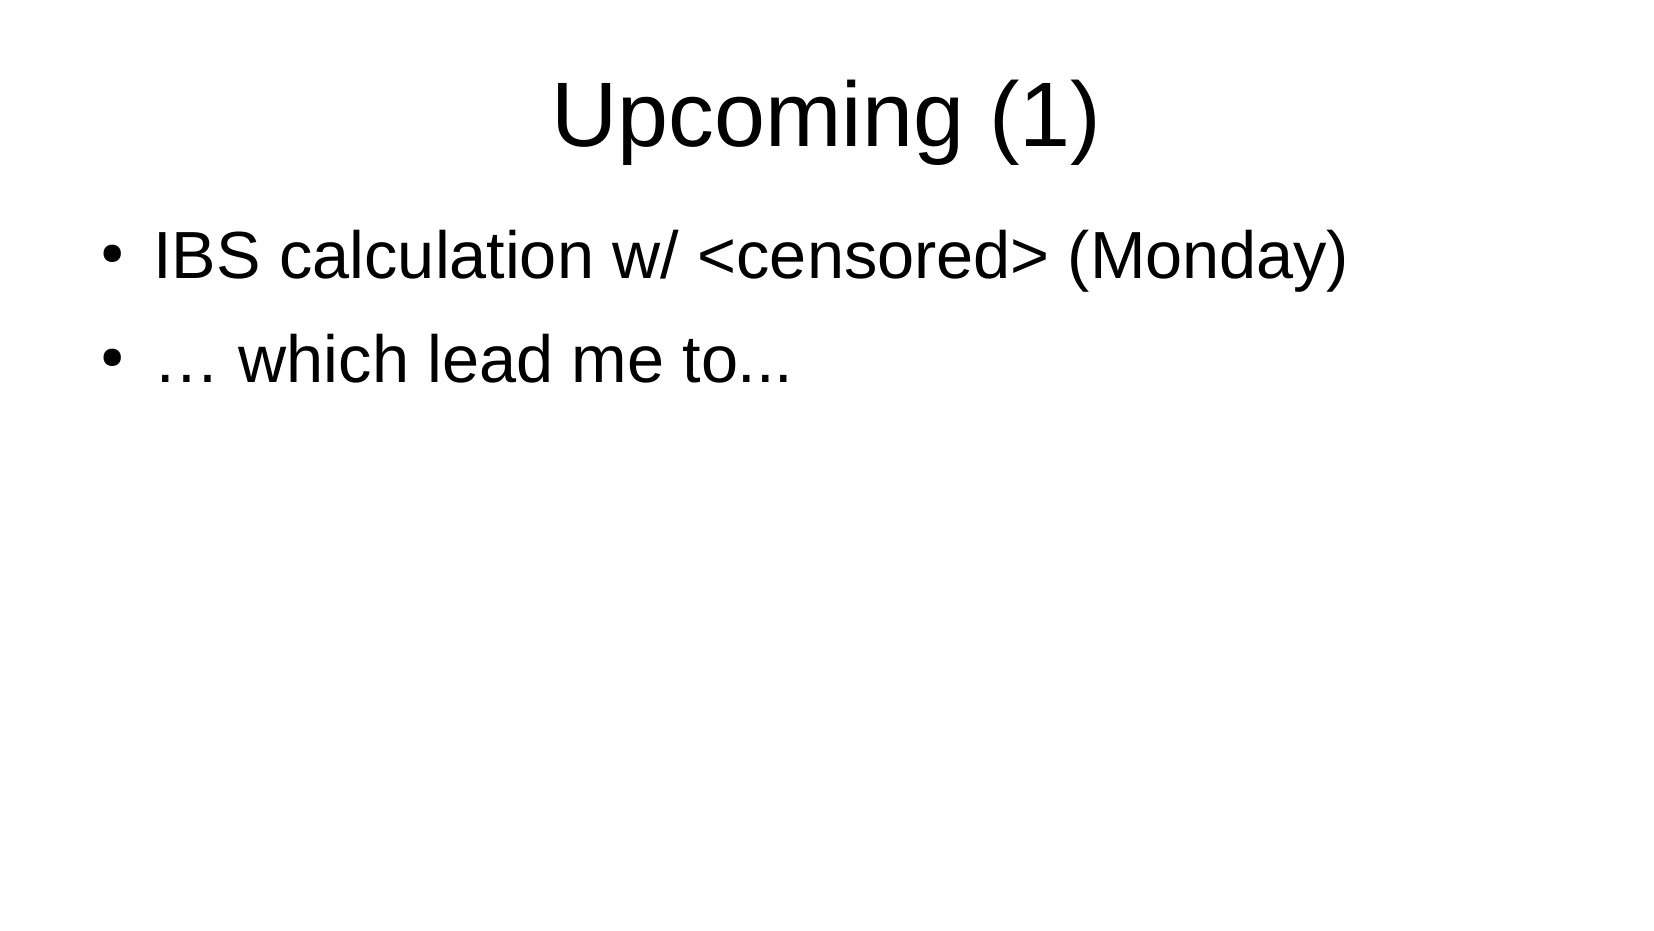

# Upcoming (1)
IBS calculation w/ <censored> (Monday)
… which lead me to...